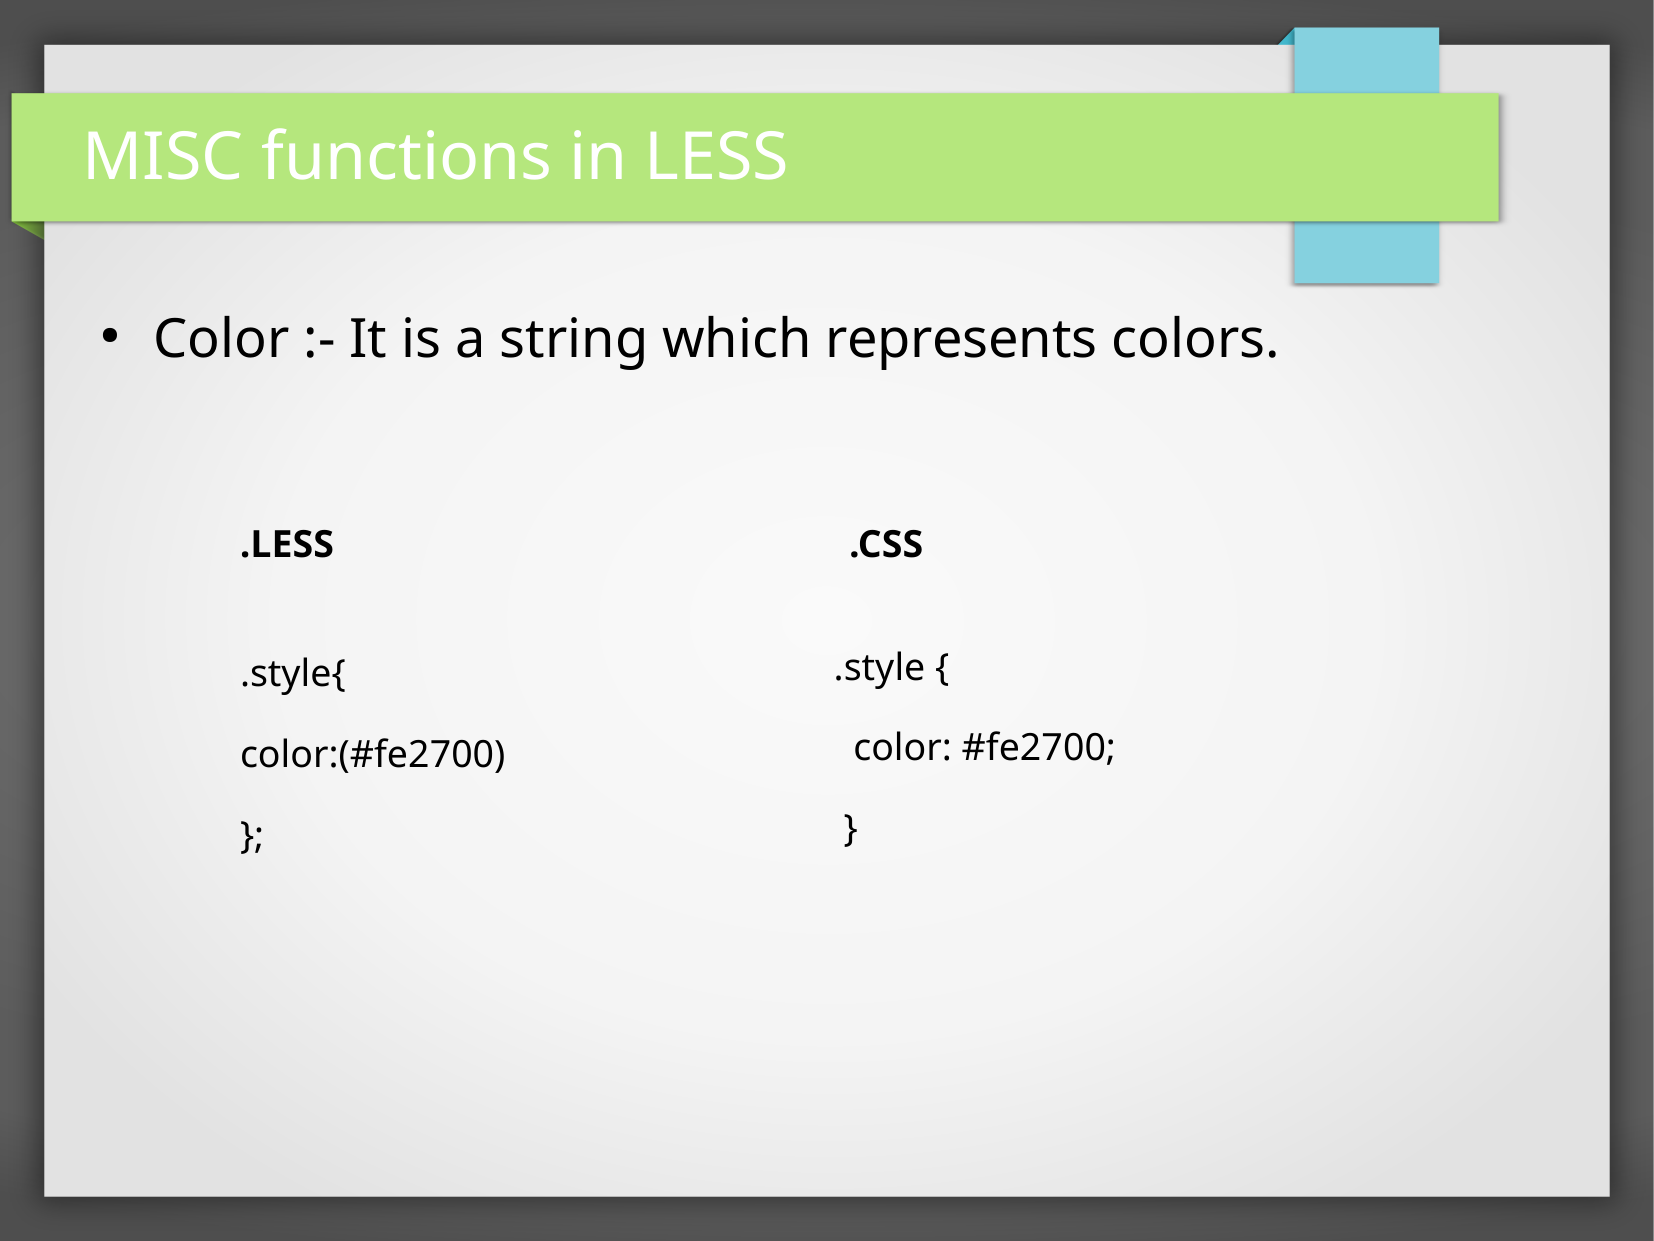

# MISC functions in LESS
Color :- It is a string which represents colors.
.LESS
.CSS
.style {
 color: #fe2700;
 }
.style{
color:(#fe2700)
};